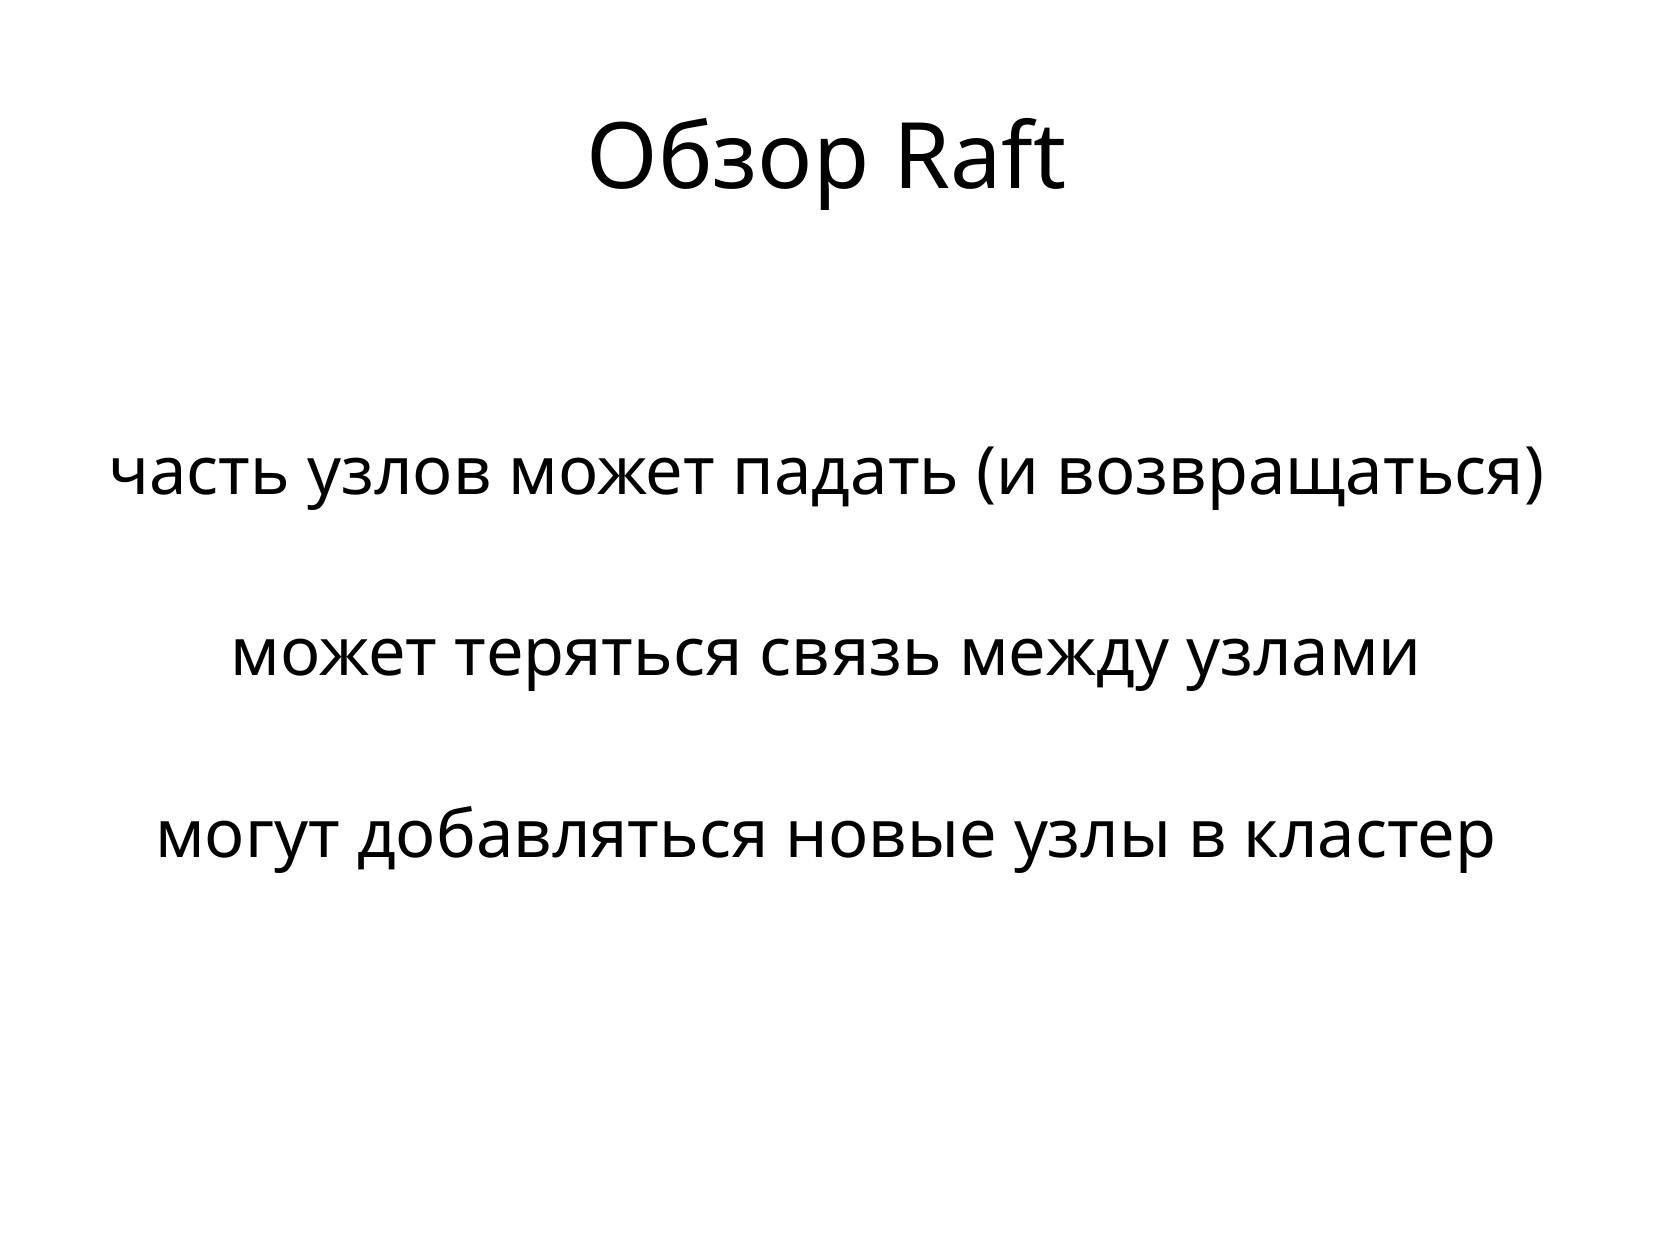

# Обзор Raft
часть узлов может падать (и возвращаться)
может теряться связь между узлами
могут добавляться новые узлы в кластер